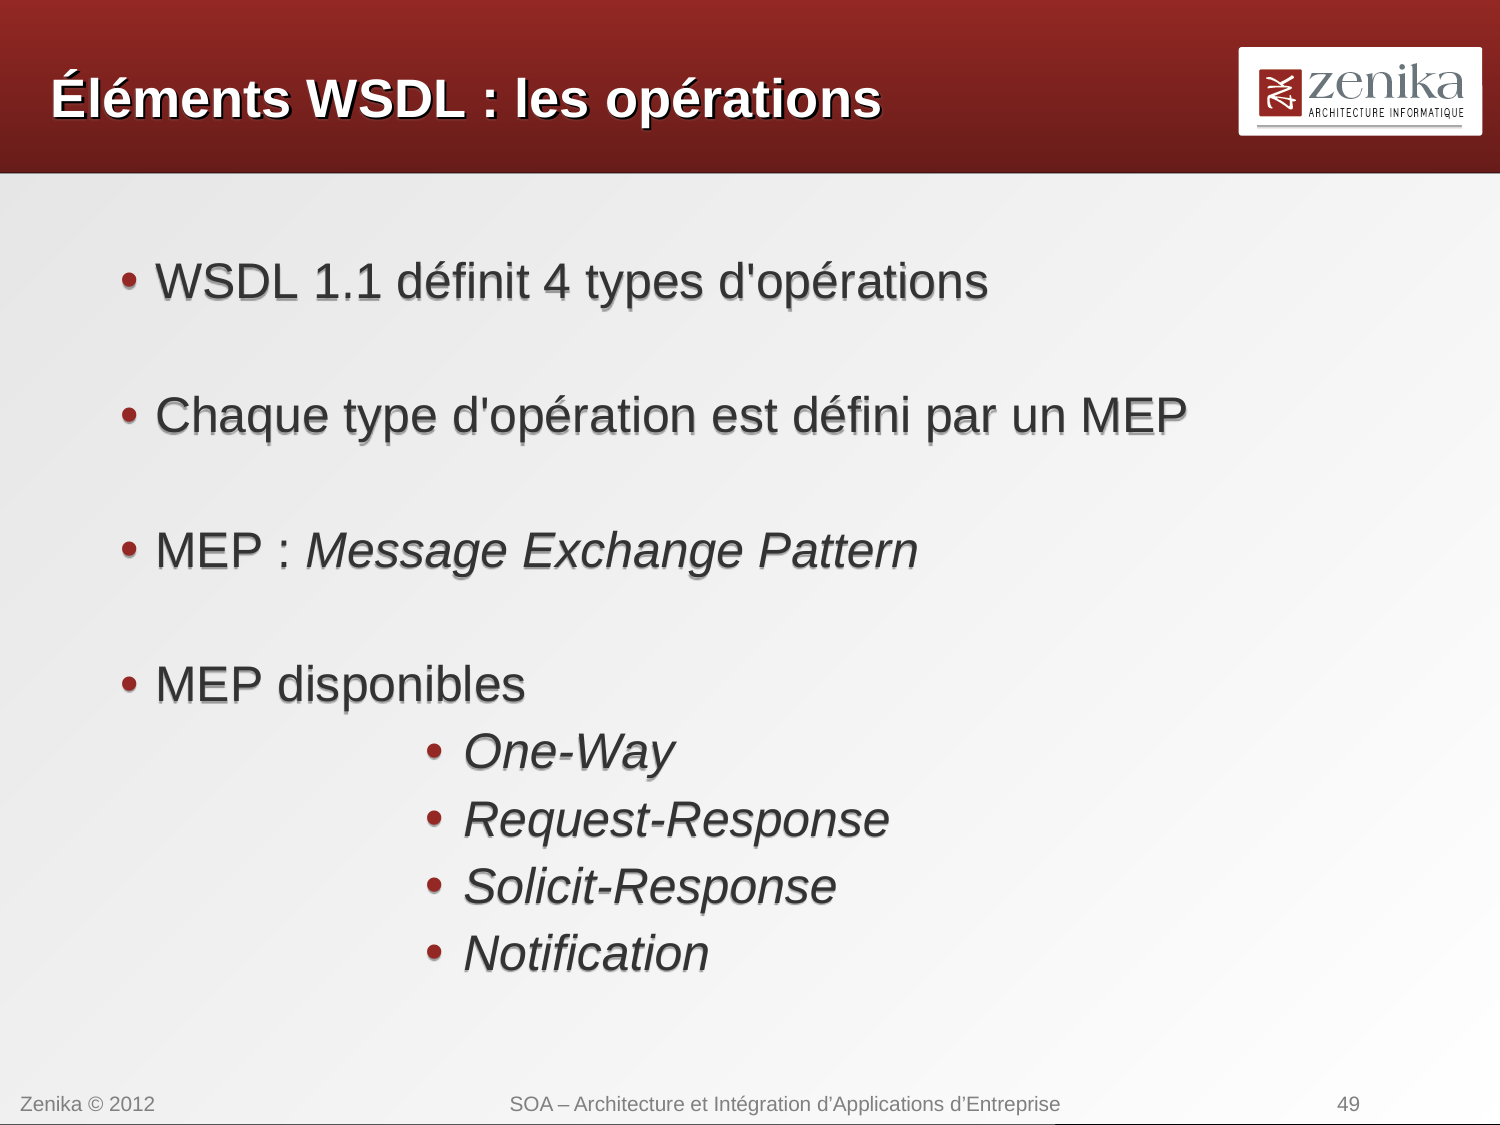

# Éléments WSDL : les opérations
WSDL 1.1 définit 4 types d'opérations
Chaque type d'opération est défini par un MEP
MEP : Message Exchange Pattern
MEP disponibles
One-Way
Request-Response
Solicit-Response
Notification